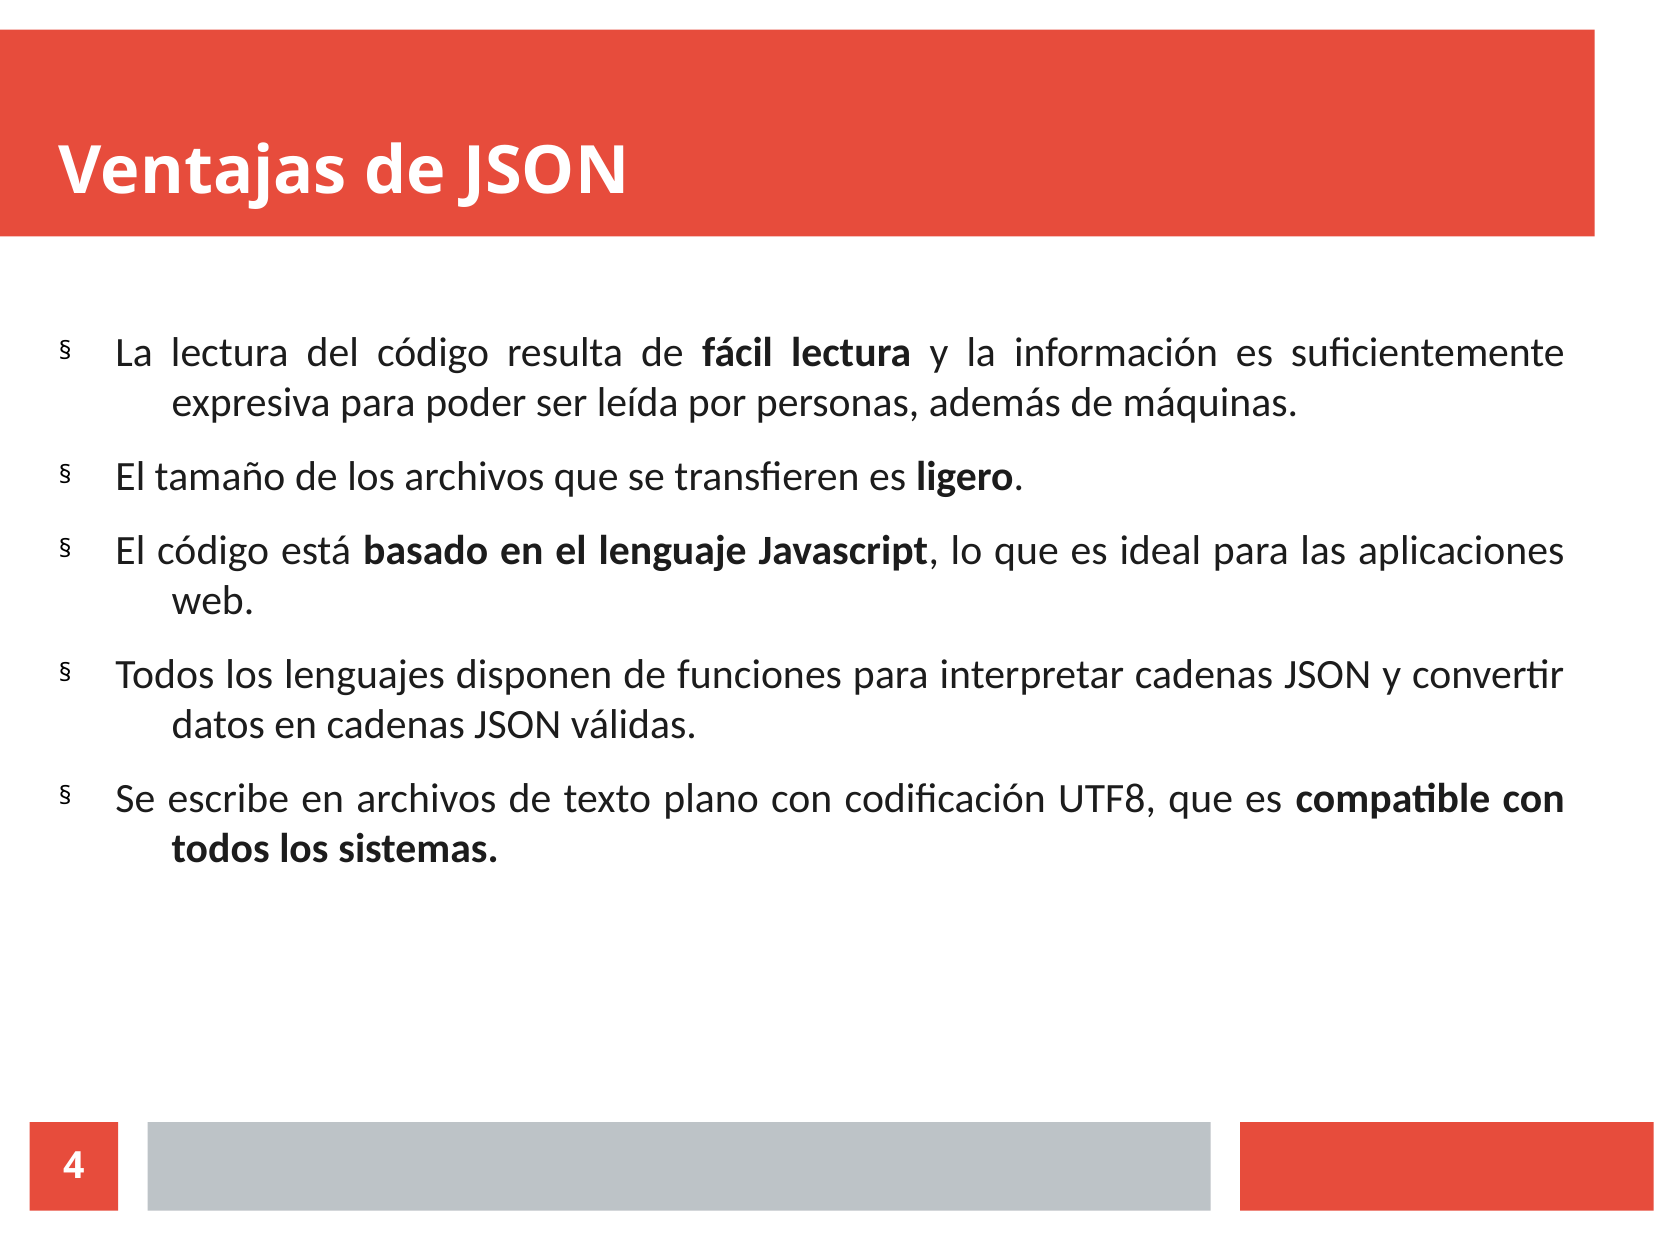

# Ventajas de JSON
La lectura del código resulta de fácil lectura y la información es suficientemente expresiva para poder ser leída por personas, además de máquinas.
El tamaño de los archivos que se transfieren es ligero.
El código está basado en el lenguaje Javascript, lo que es ideal para las aplicaciones web.
Todos los lenguajes disponen de funciones para interpretar cadenas JSON y convertir datos en cadenas JSON válidas.
Se escribe en archivos de texto plano con codificación UTF8, que es compatible con todos los sistemas.